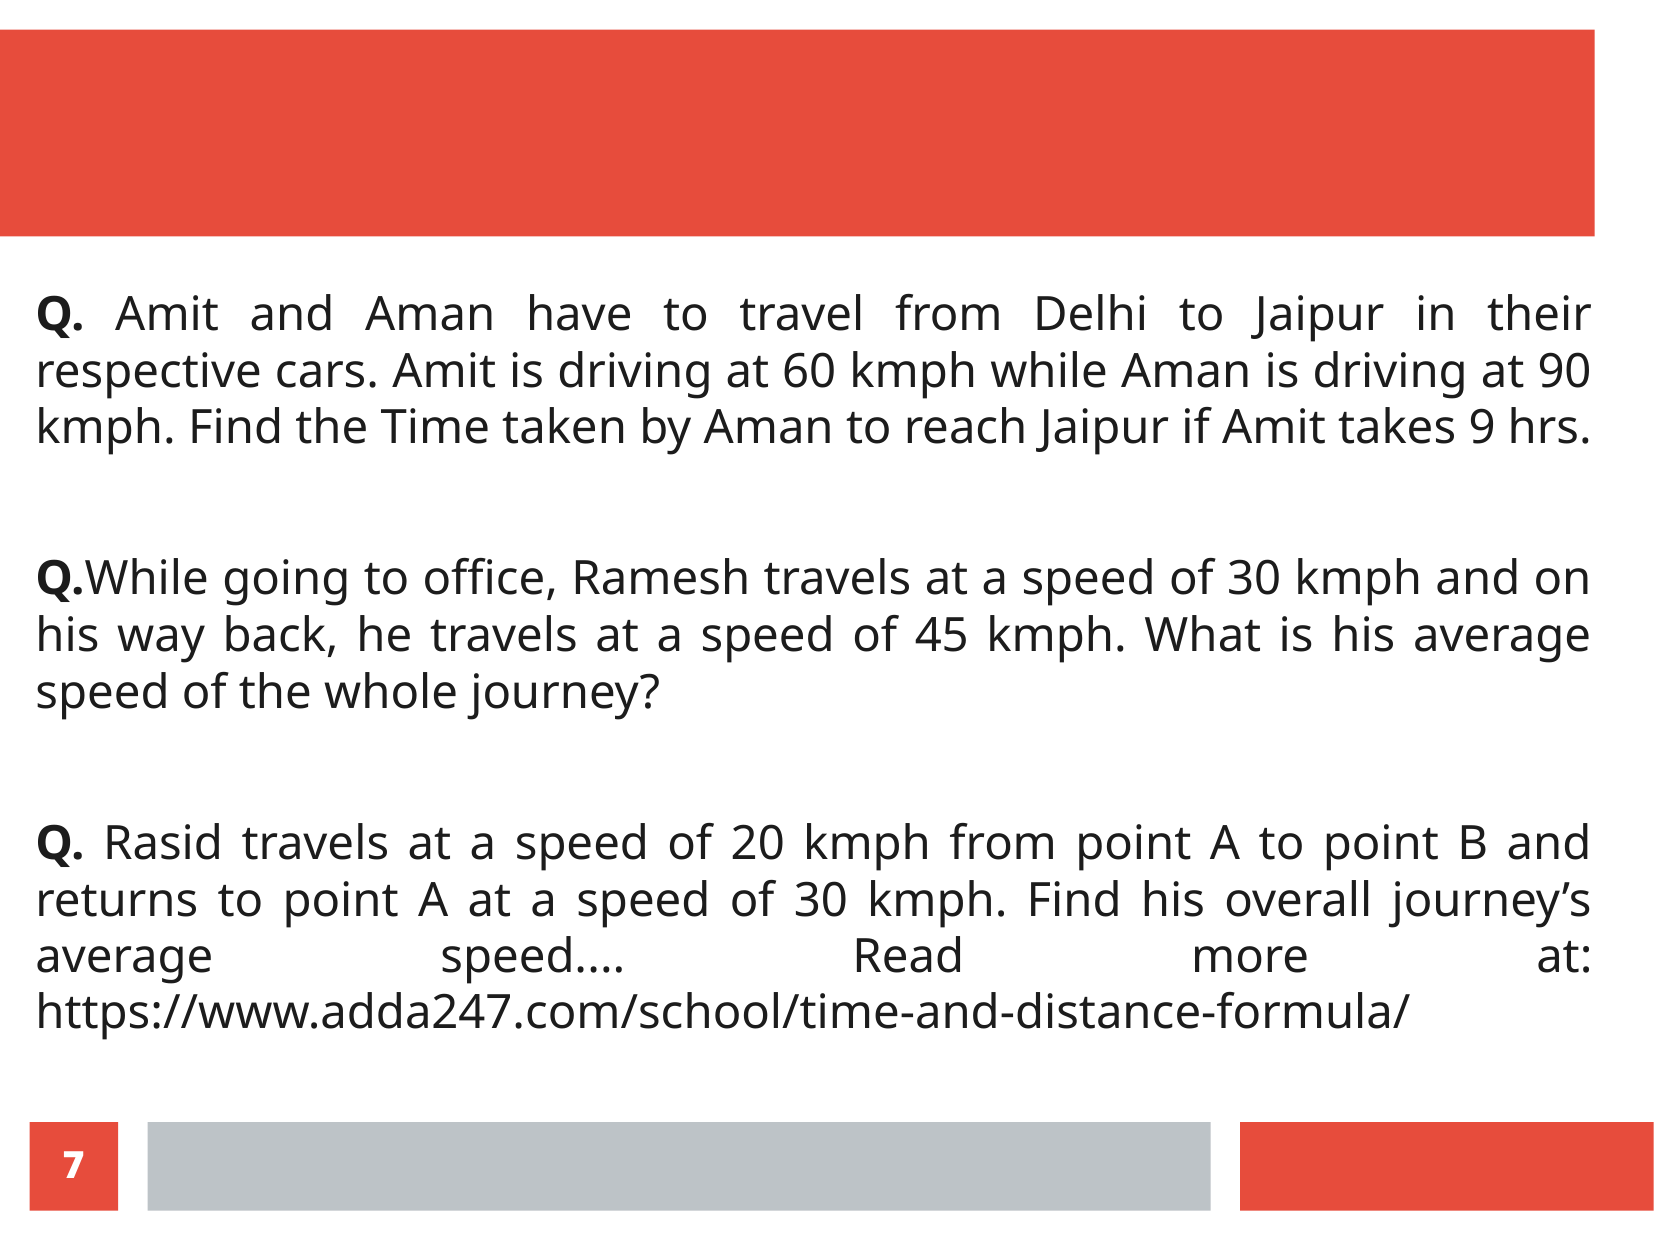

# Q. Amit and Aman have to travel from Delhi to Jaipur in their respective cars. Amit is driving at 60 kmph while Aman is driving at 90 kmph. Find the Time taken by Aman to reach Jaipur if Amit takes 9 hrs.
Q.While going to office, Ramesh travels at a speed of 30 kmph and on his way back, he travels at a speed of 45 kmph. What is his average speed of the whole journey?
Q. Rasid travels at a speed of 20 kmph from point A to point B and returns to point A at a speed of 30 kmph. Find his overall journey’s average speed.... Read more at: https://www.adda247.com/school/time-and-distance-formula/